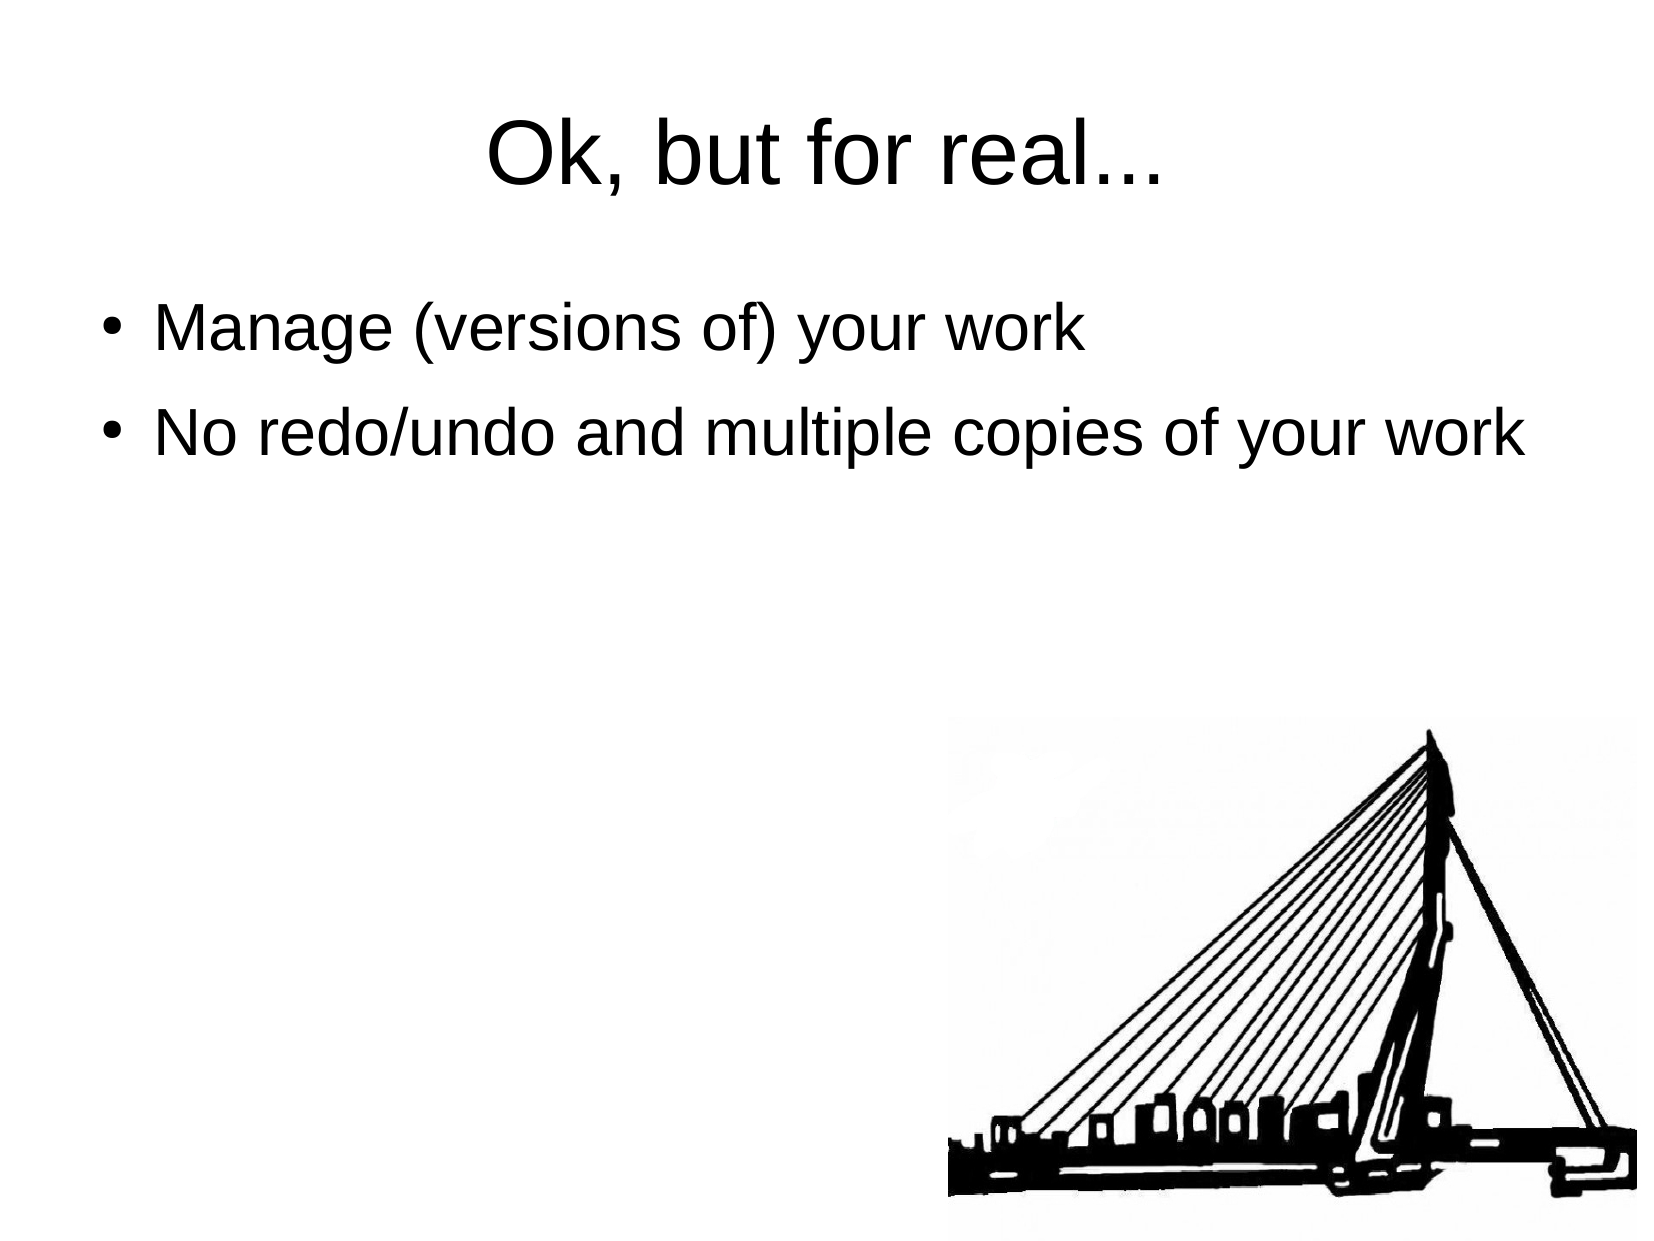

# Ok, but for real...
Manage (versions of) your work
No redo/undo and multiple copies of your work